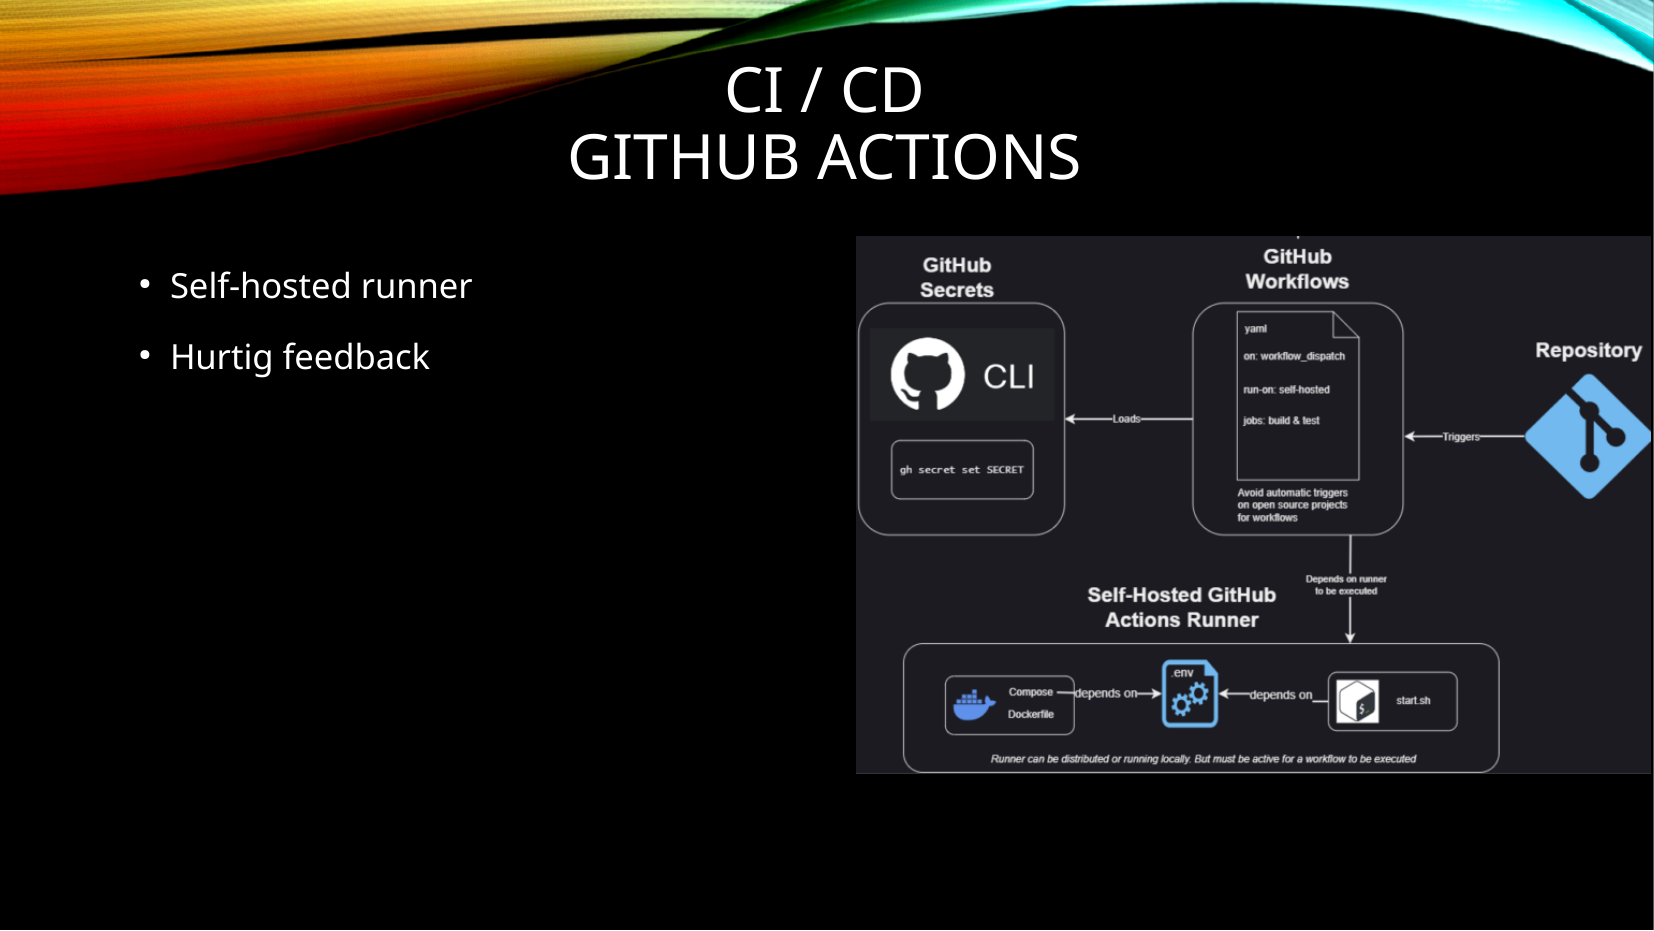

# CI / CD GitHub Actions
Self-hosted runner
Hurtig feedback